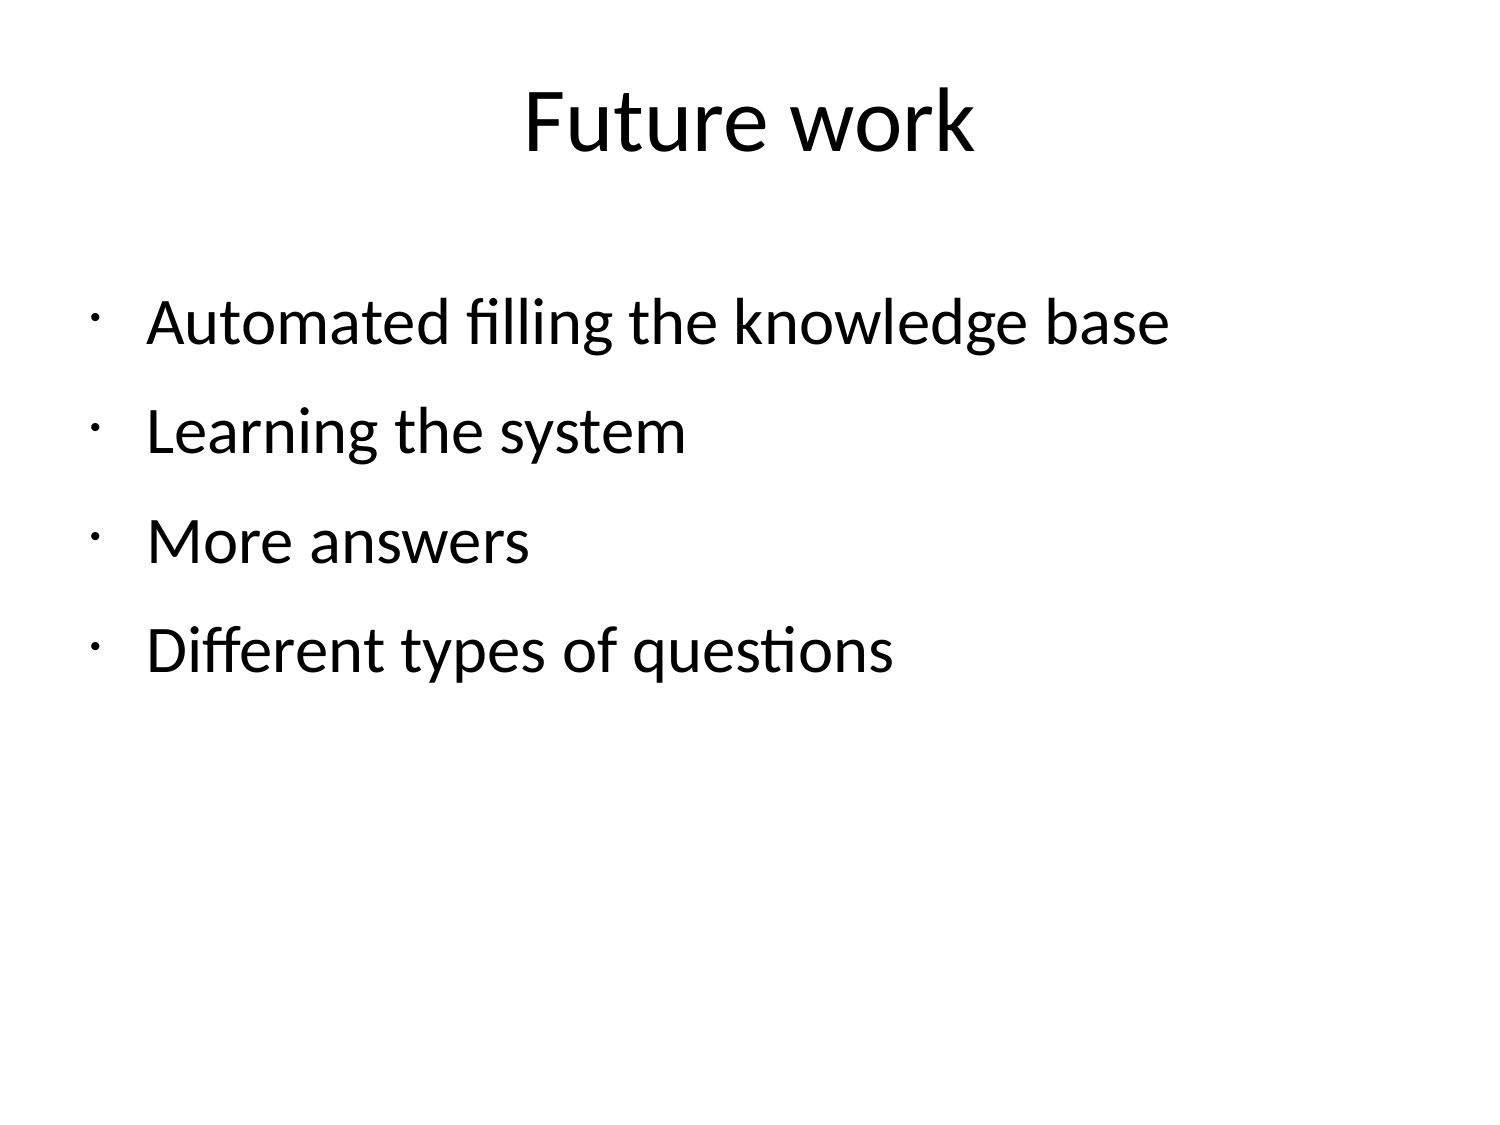

# Future work
Automated filling the knowledge base
Learning the system
More answers
Different types of questions